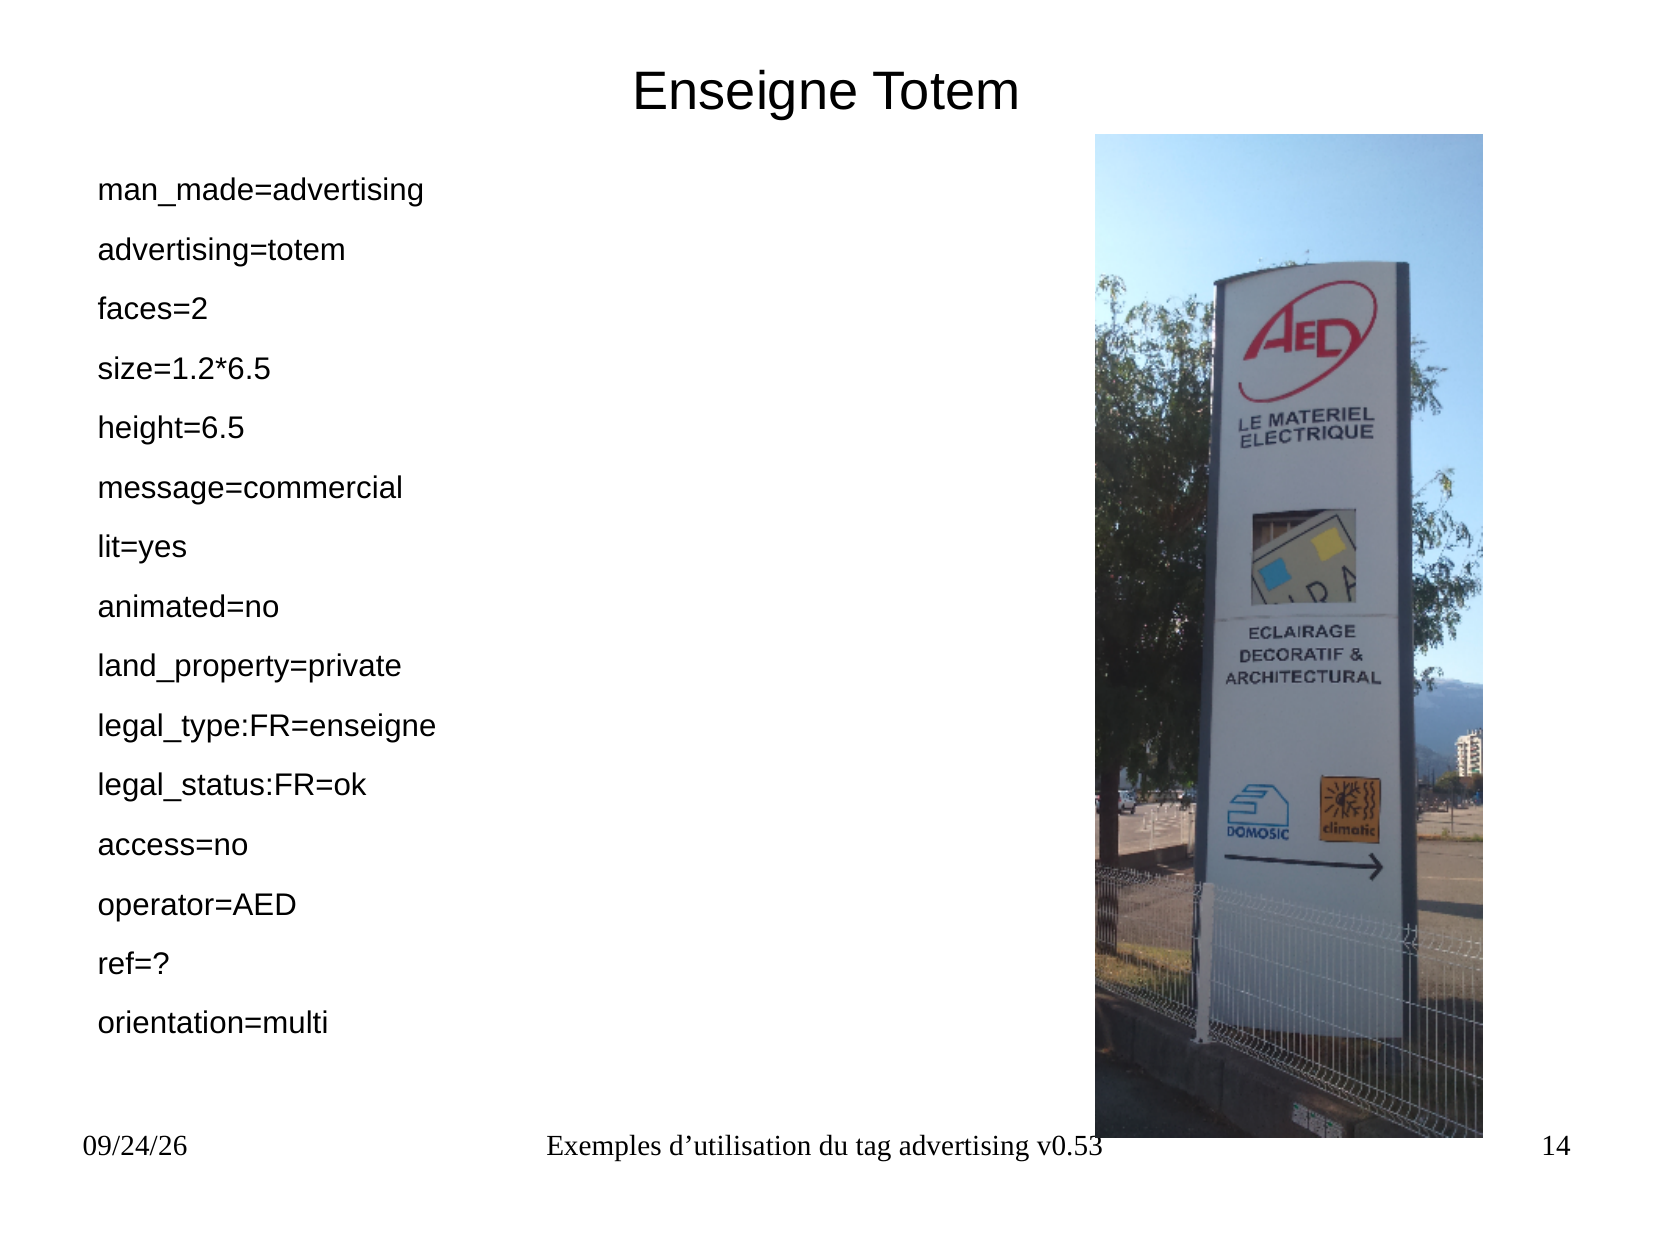

# Enseigne Totem
man_made=advertising
advertising=totem
faces=2
size=1.2*6.5
height=6.5
message=commercial
lit=yes
animated=no
land_property=private
legal_type:FR=enseigne
legal_status:FR=ok
access=no
operator=AED
ref=?
orientation=multi
14